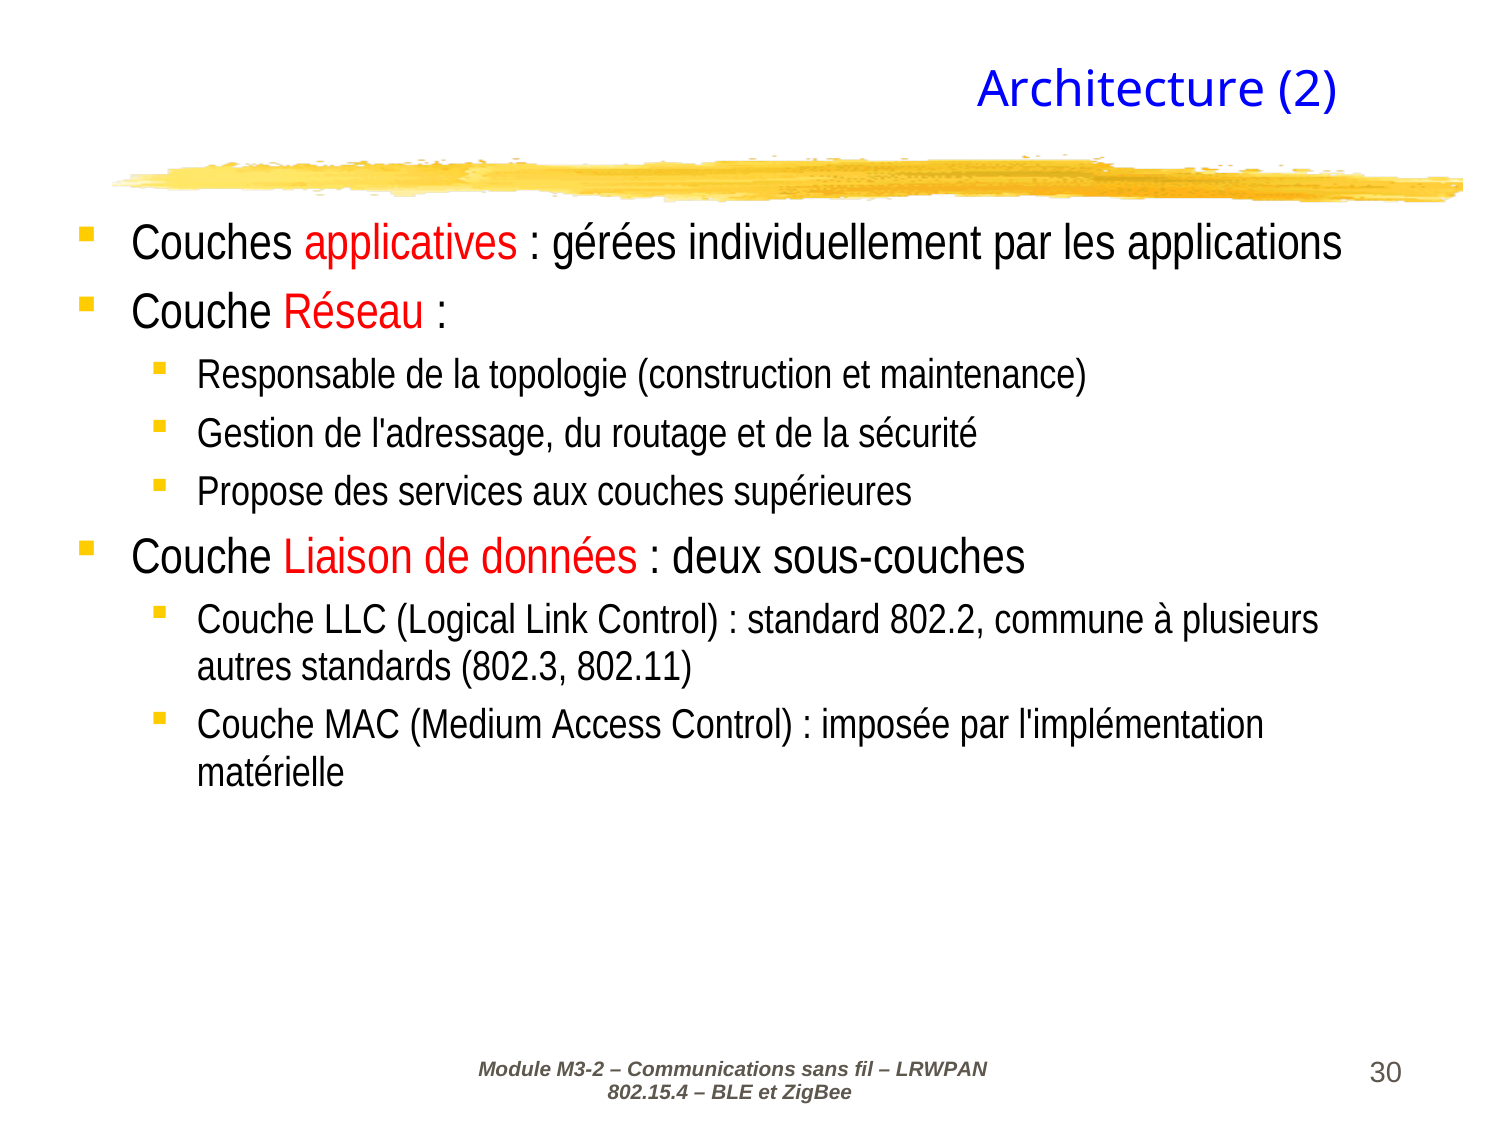

# Architecture (2)
Couches applicatives : gérées individuellement par les applications
Couche Réseau :
Responsable de la topologie (construction et maintenance)
Gestion de l'adressage, du routage et de la sécurité
Propose des services aux couches supérieures
Couche Liaison de données : deux sous-couches
Couche LLC (Logical Link Control) : standard 802.2, commune à plusieurs autres standards (802.3, 802.11)
Couche MAC (Medium Access Control) : imposée par l'implémentation matérielle
30